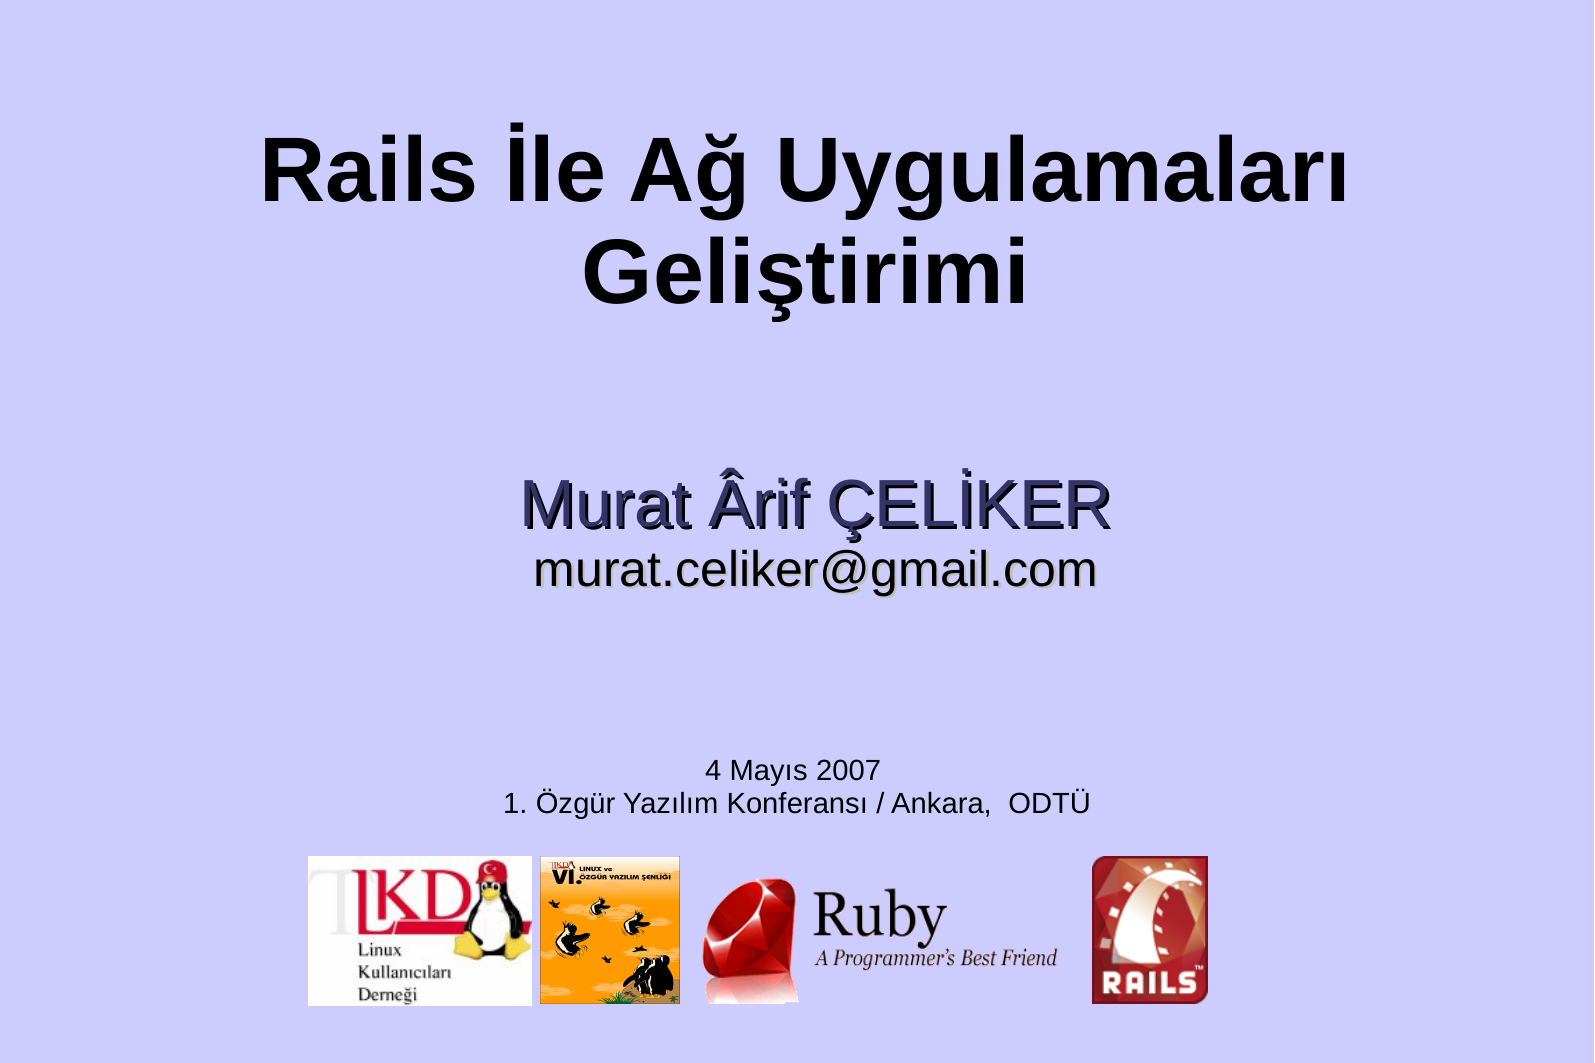

# Rails İle Ağ Uygulamaları Geliştirimi
Murat Ârif ÇELİKER
murat.celiker@gmail.com
4 Mayıs 2007
1. Özgür Yazılım Konferansı / Ankara, ODTÜ